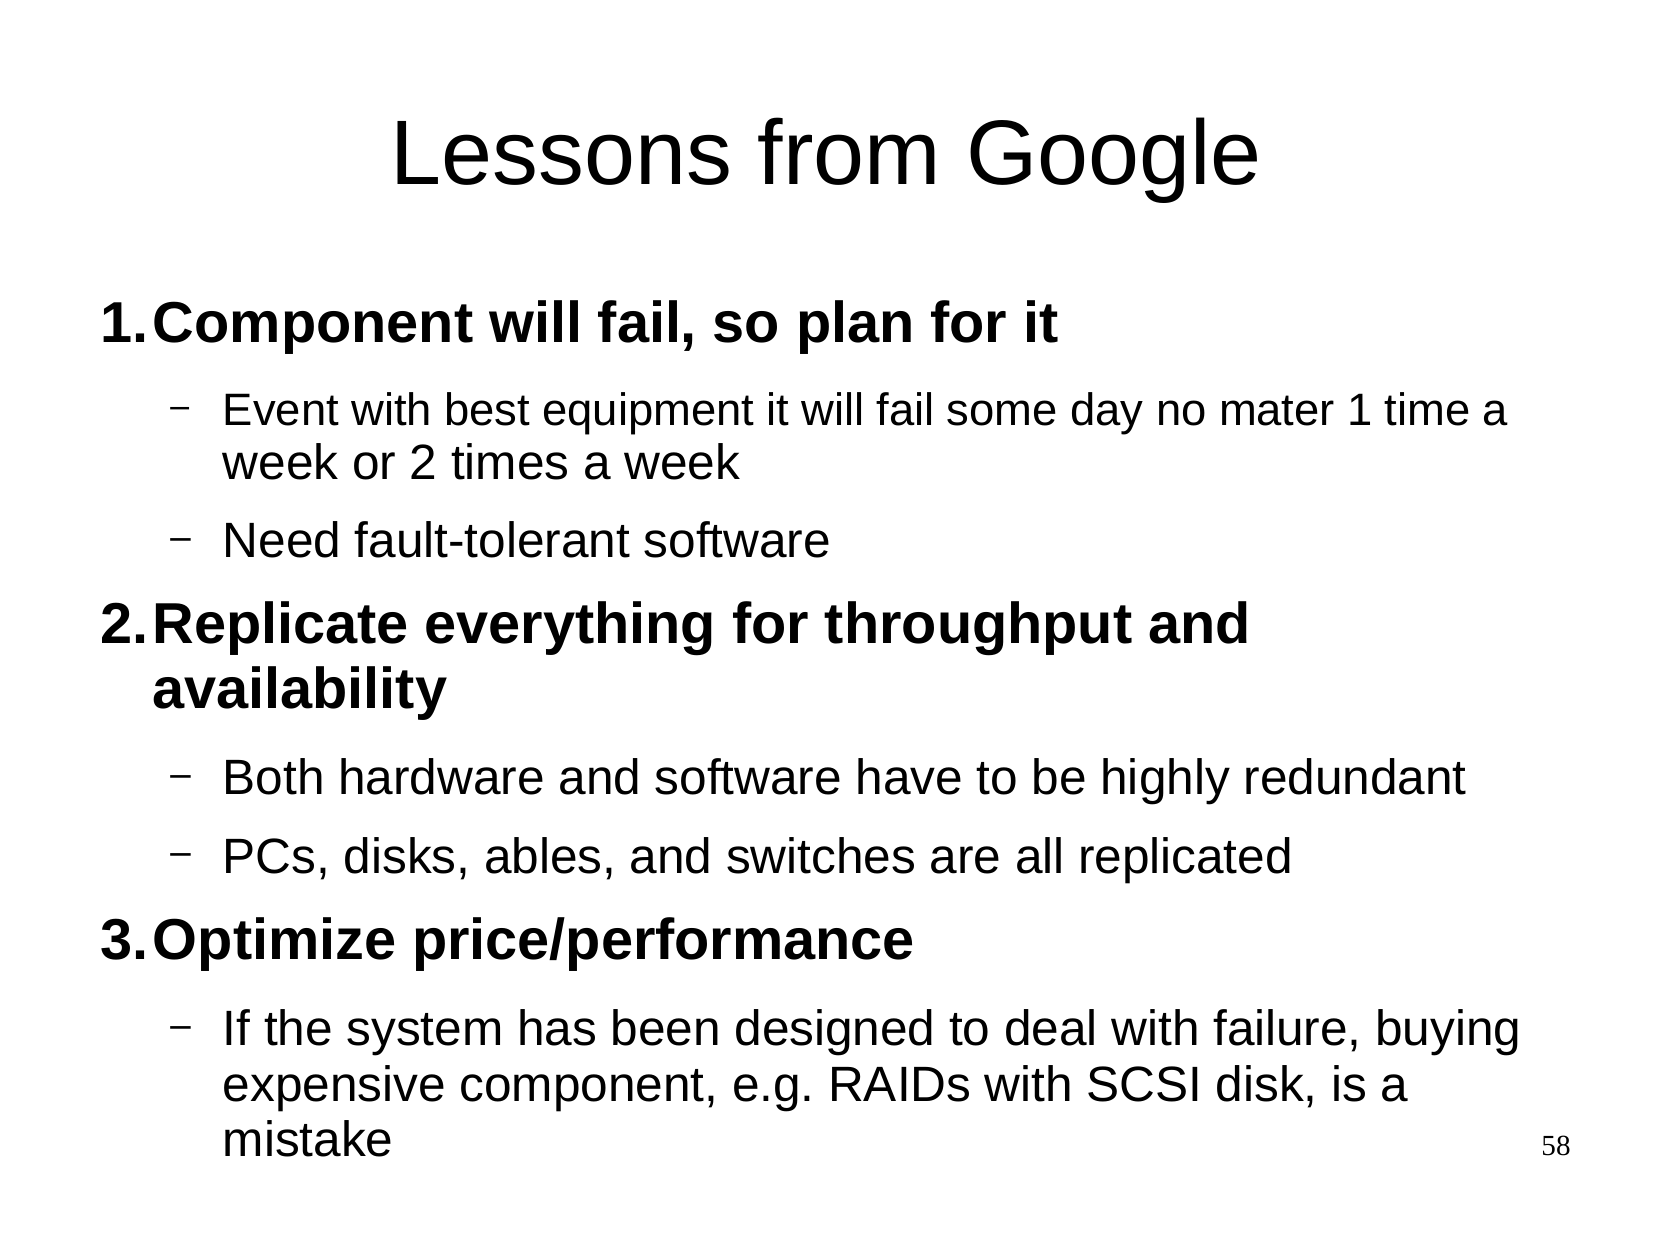

# Lessons from Google
Component will fail, so plan for it
Event with best equipment it will fail some day no mater 1 time a week or 2 times a week
Need fault-tolerant software
Replicate everything for throughput and availability
Both hardware and software have to be highly redundant
PCs, disks, ables, and switches are all replicated
Optimize price/performance
If the system has been designed to deal with failure, buying expensive component, e.g. RAIDs with SCSI disk, is a mistake
58